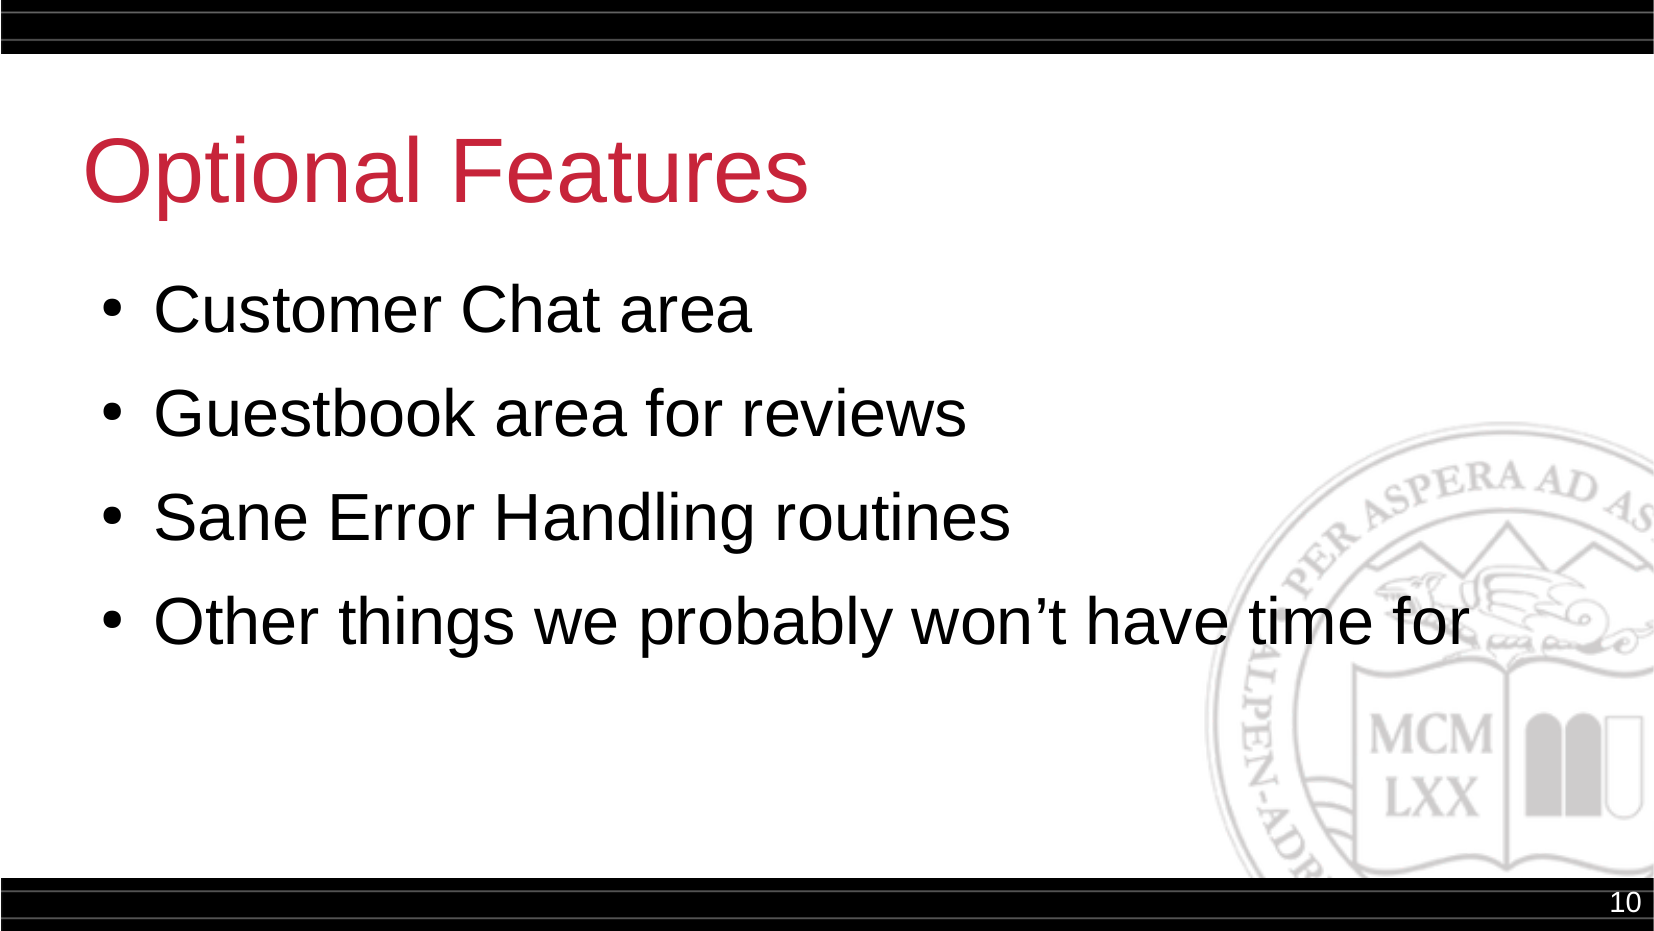

# Optional Features
Customer Chat area
Guestbook area for reviews
Sane Error Handling routines
Other things we probably won’t have time for